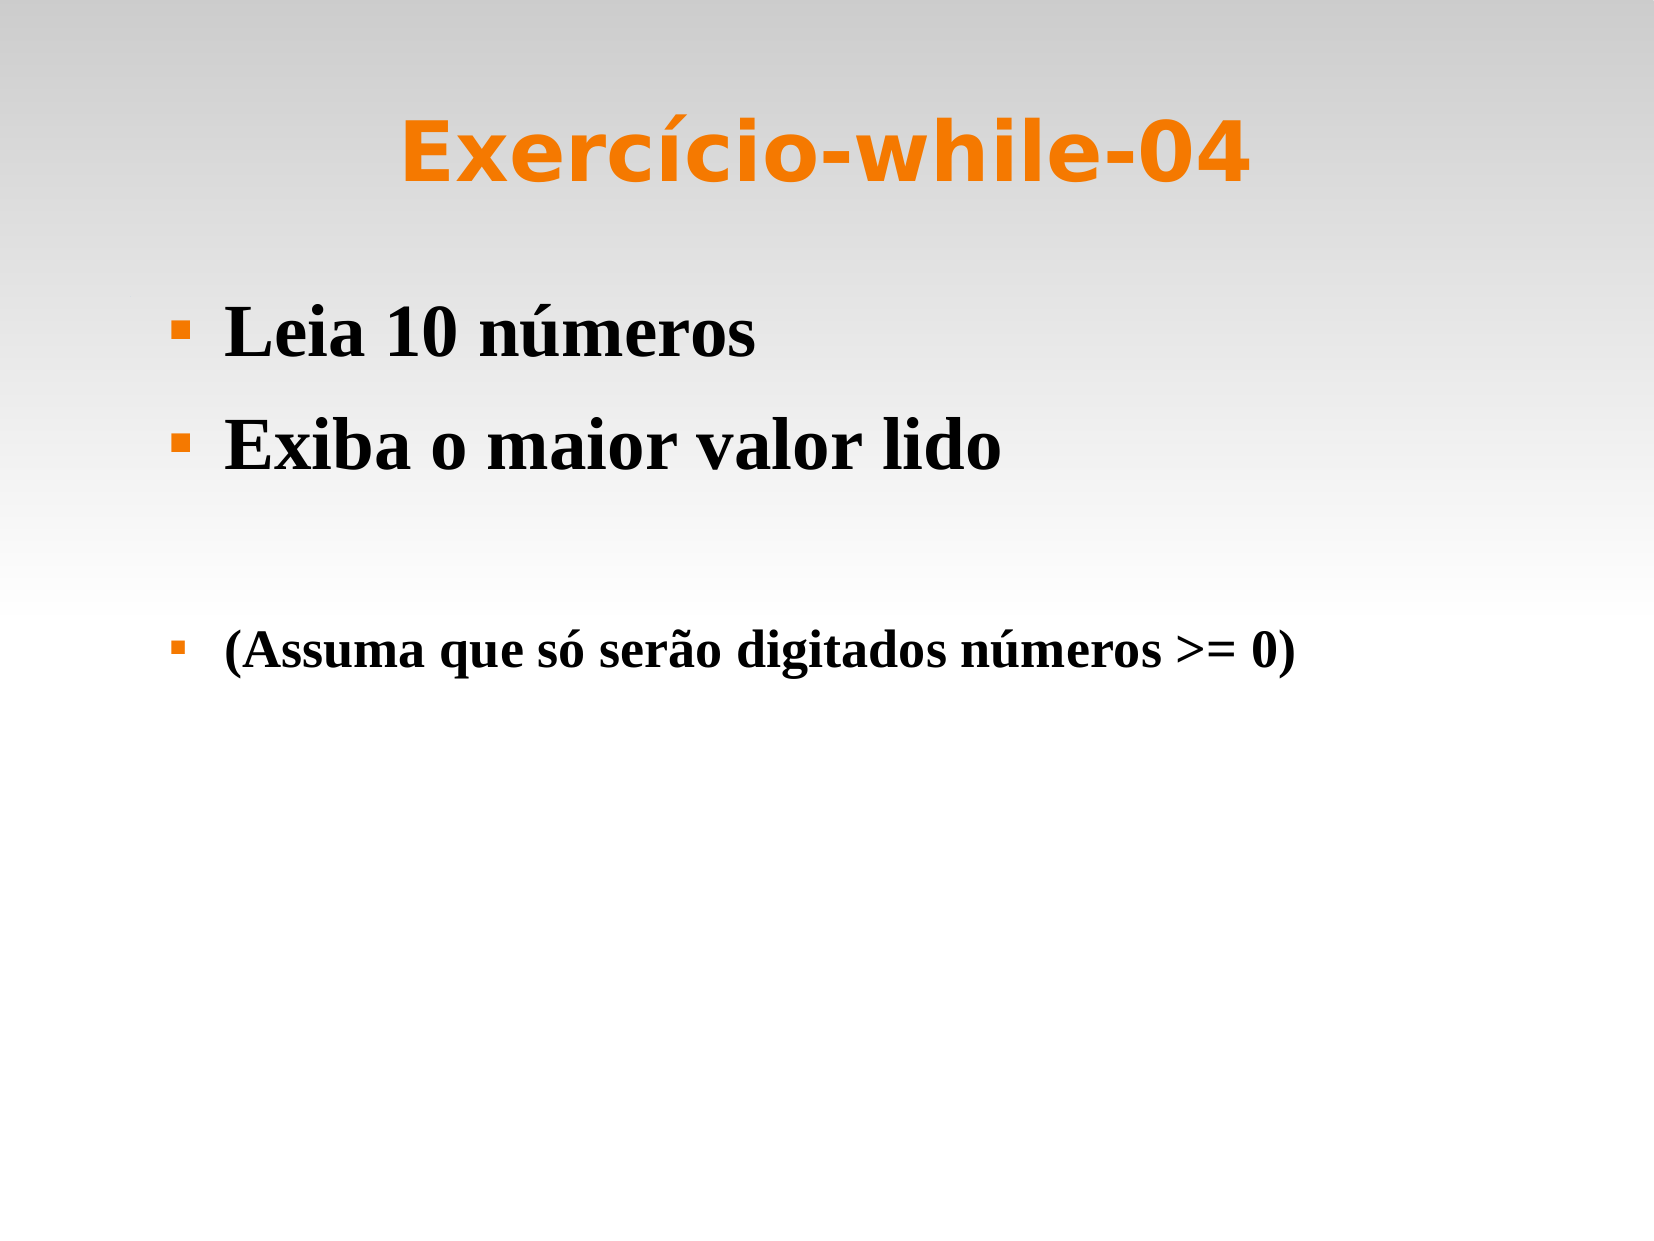

# Exercício-while-04
Leia 10 números
Exiba o maior valor lido
(Assuma que só serão digitados números >= 0)